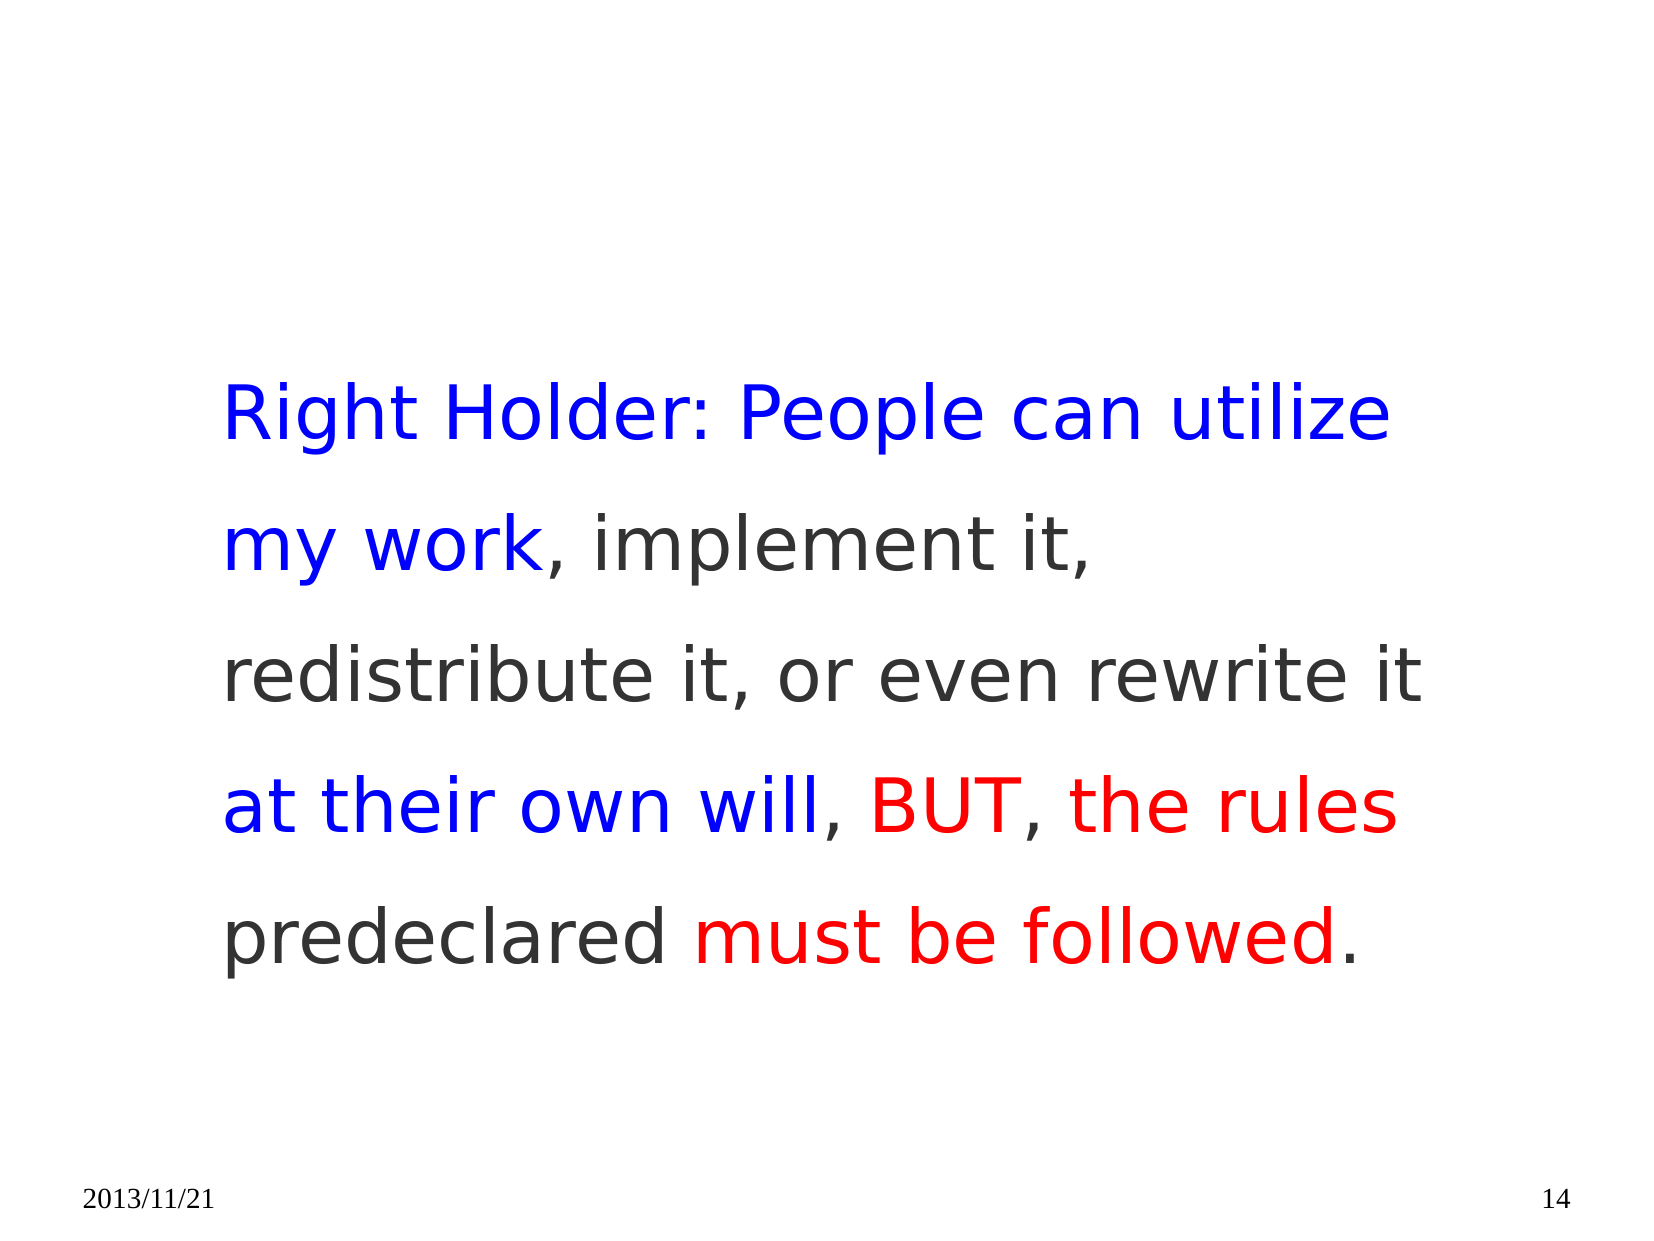

Right Holder: People can utilize my work, implement it, redistribute it, or even rewrite it at their own will, BUT, the rules predeclared must be followed.
2013/11/21
14